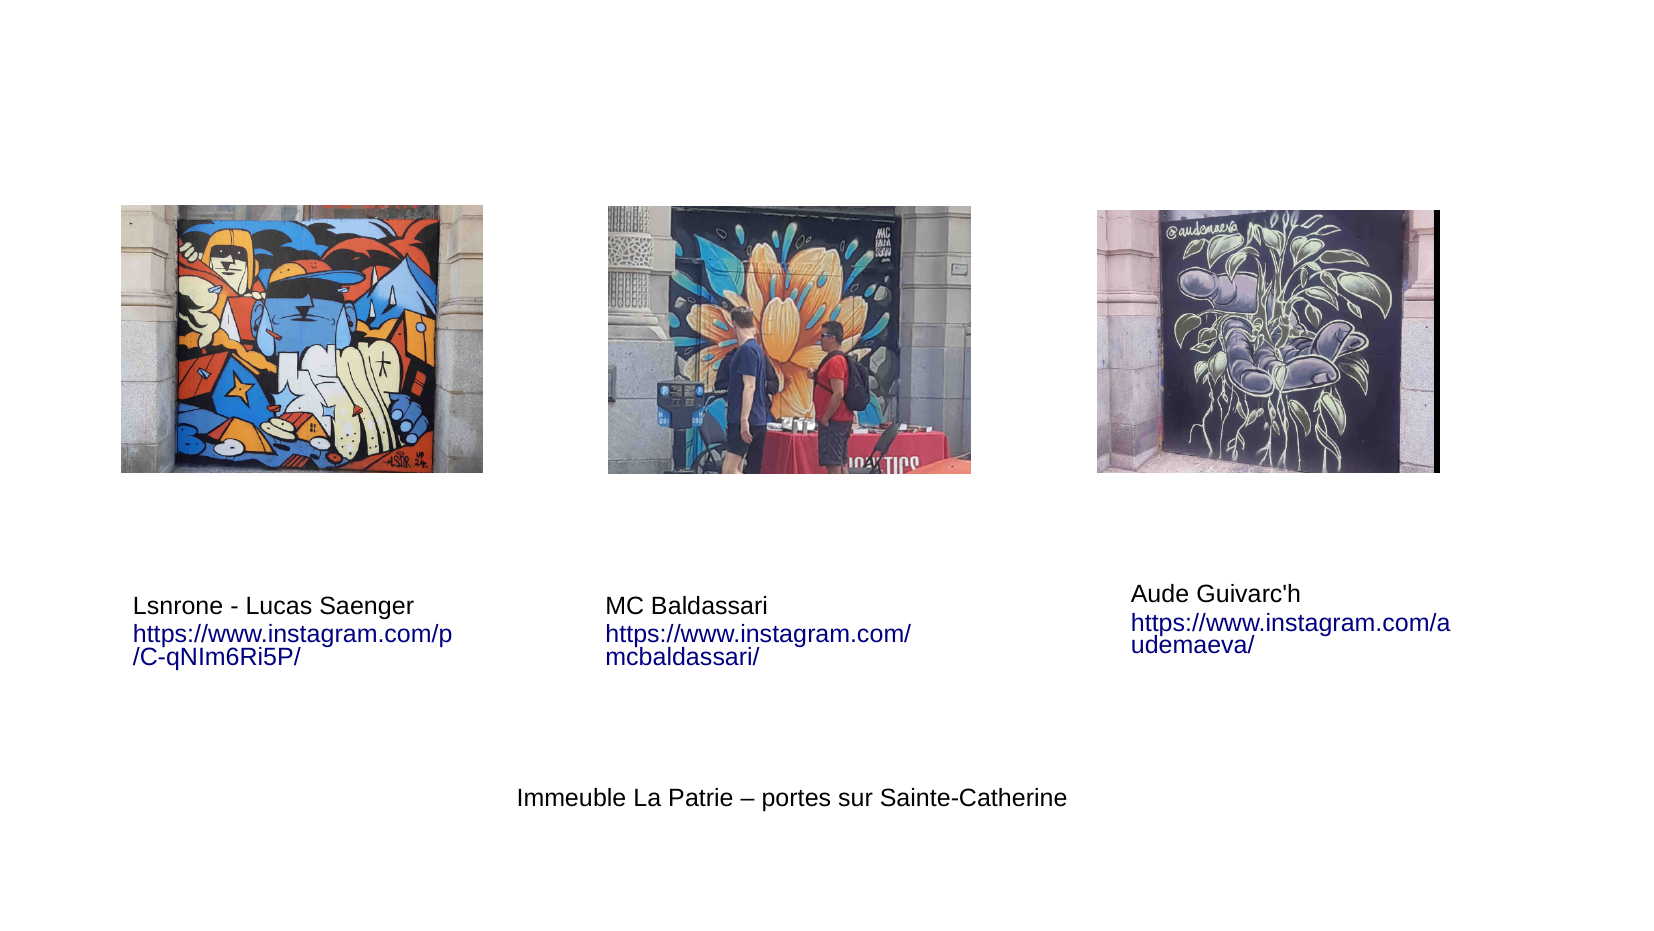

Aude Guivarc'h
https://www.instagram.com/audemaeva/
MC Baldassari
https://www.instagram.com/mcbaldassari/
Lsnrone - Lucas Saenger
https://www.instagram.com/p/C-qNIm6Ri5P/
Immeuble La Patrie – portes sur Sainte-Catherine